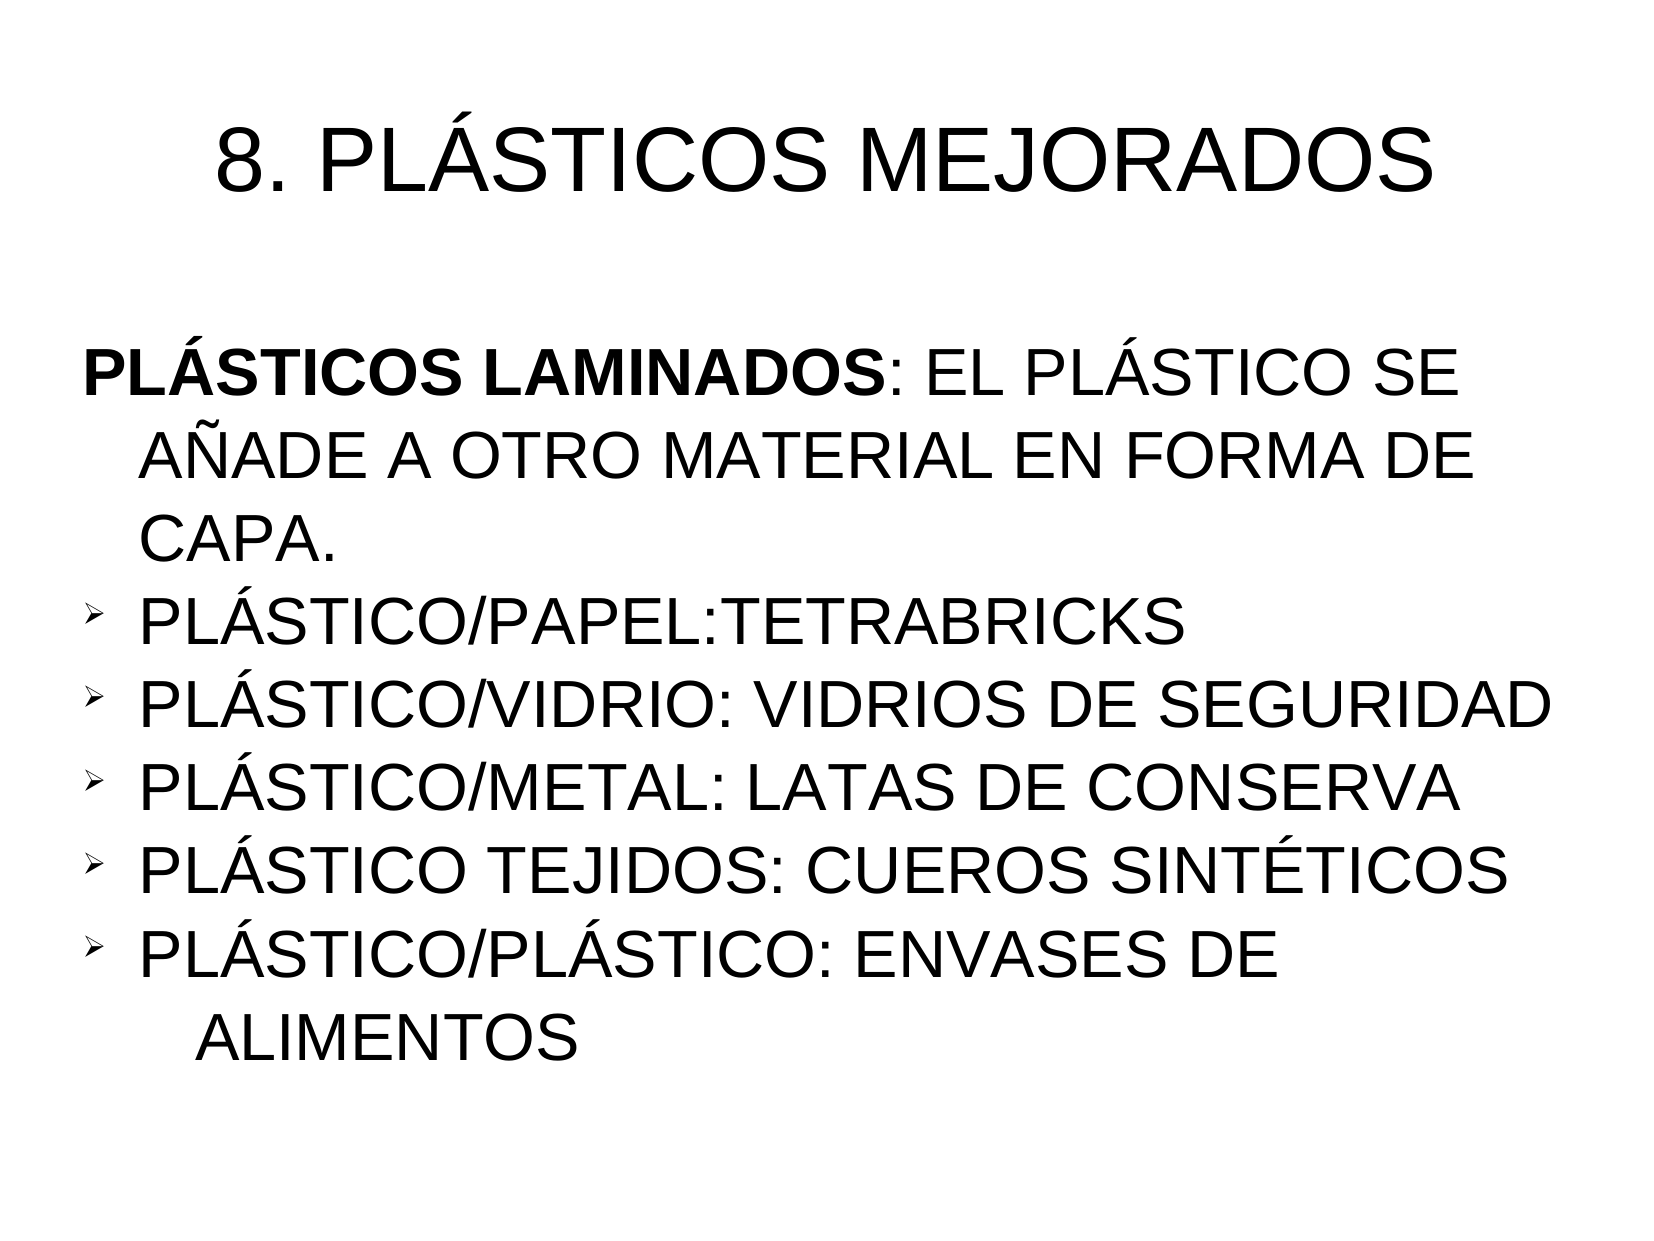

# 8. PLÁSTICOS MEJORADOS
PLÁSTICOS LAMINADOS: EL PLÁSTICO SE AÑADE A OTRO MATERIAL EN FORMA DE CAPA.
PLÁSTICO/PAPEL:TETRABRICKS
PLÁSTICO/VIDRIO: VIDRIOS DE SEGURIDAD
PLÁSTICO/METAL: LATAS DE CONSERVA
PLÁSTICO TEJIDOS: CUEROS SINTÉTICOS
PLÁSTICO/PLÁSTICO: ENVASES DE ALIMENTOS